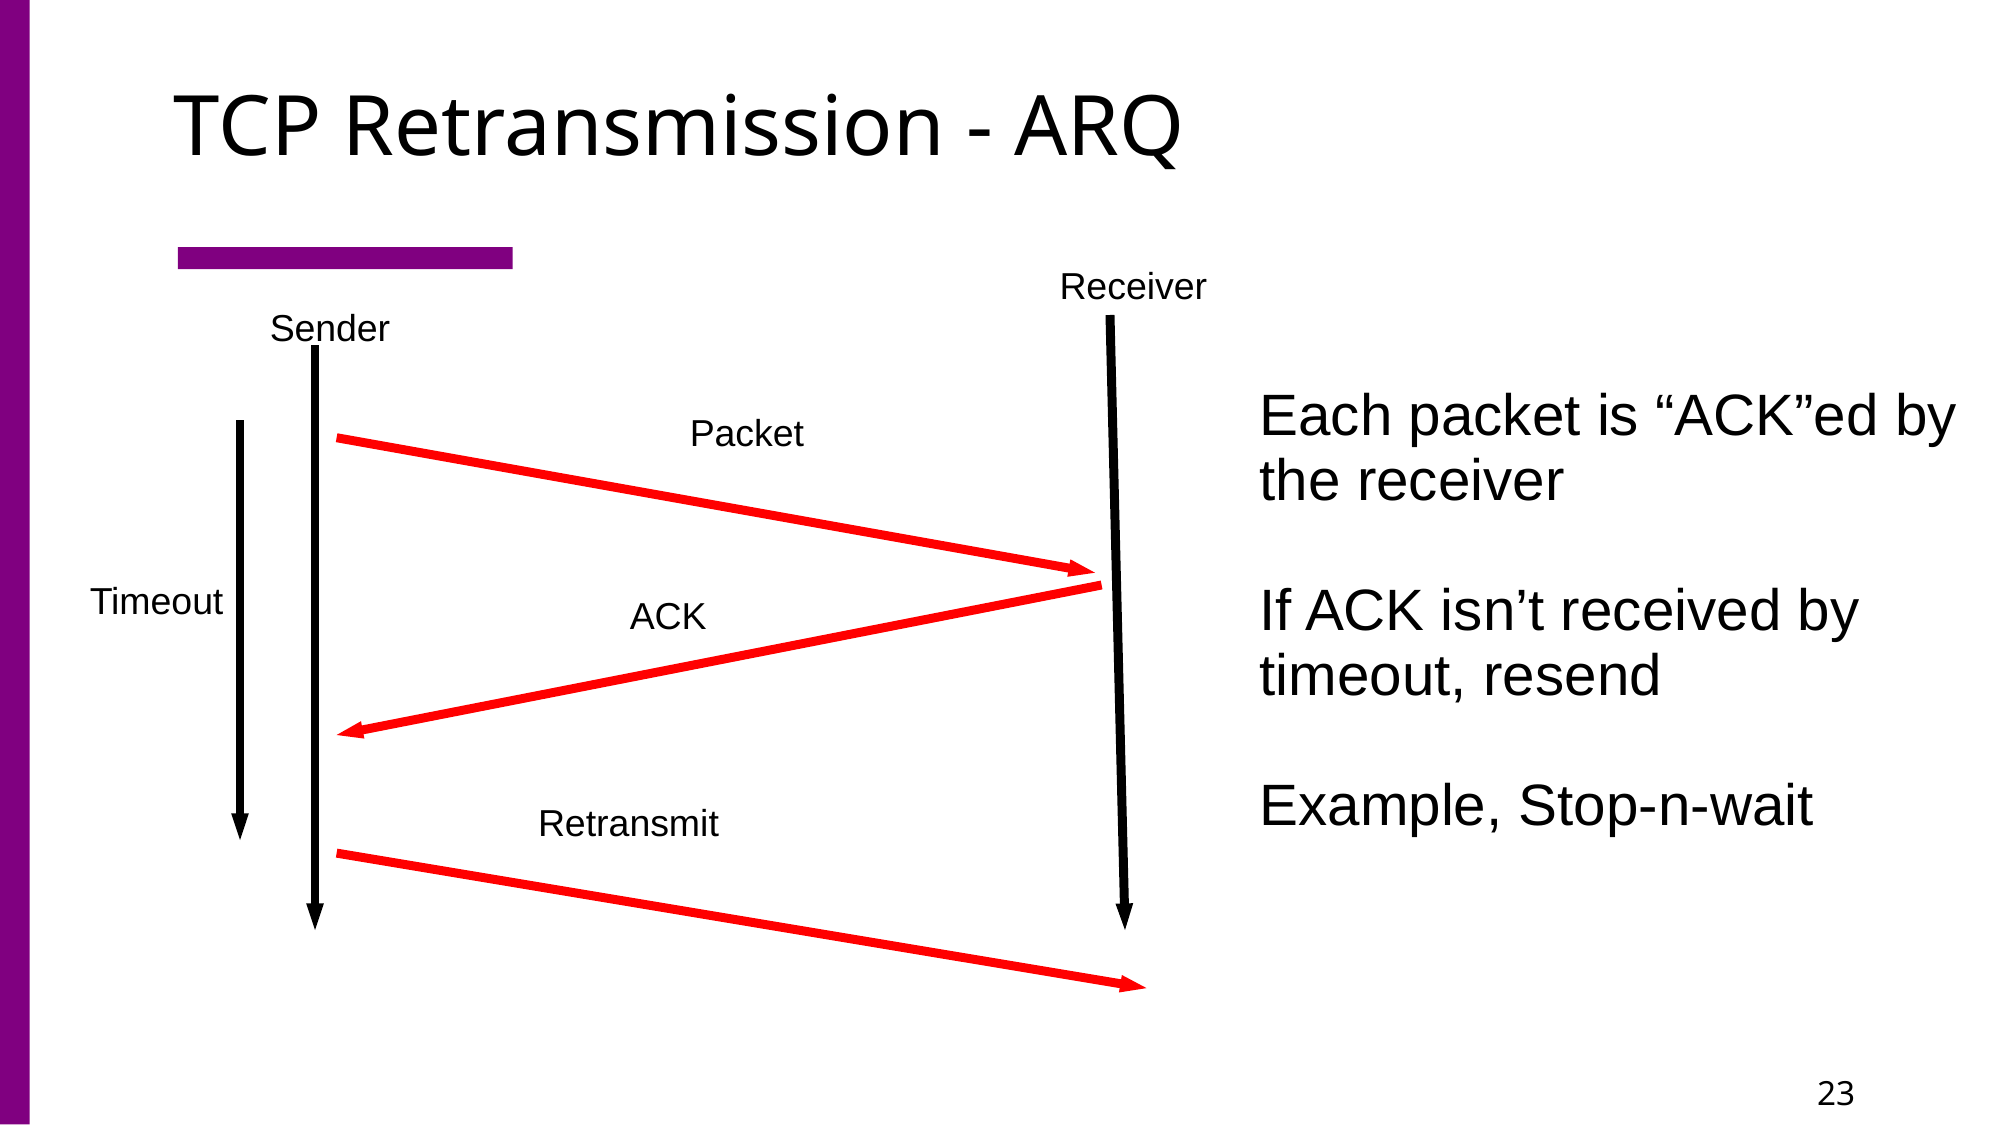

# TCP Retransmission - ARQ
Receiver
Sender
Each packet is “ACK”ed by
the receiver
If ACK isn’t received by
timeout, resend
Example, Stop-n-wait
Packet
Timeout
ACK
Retransmit